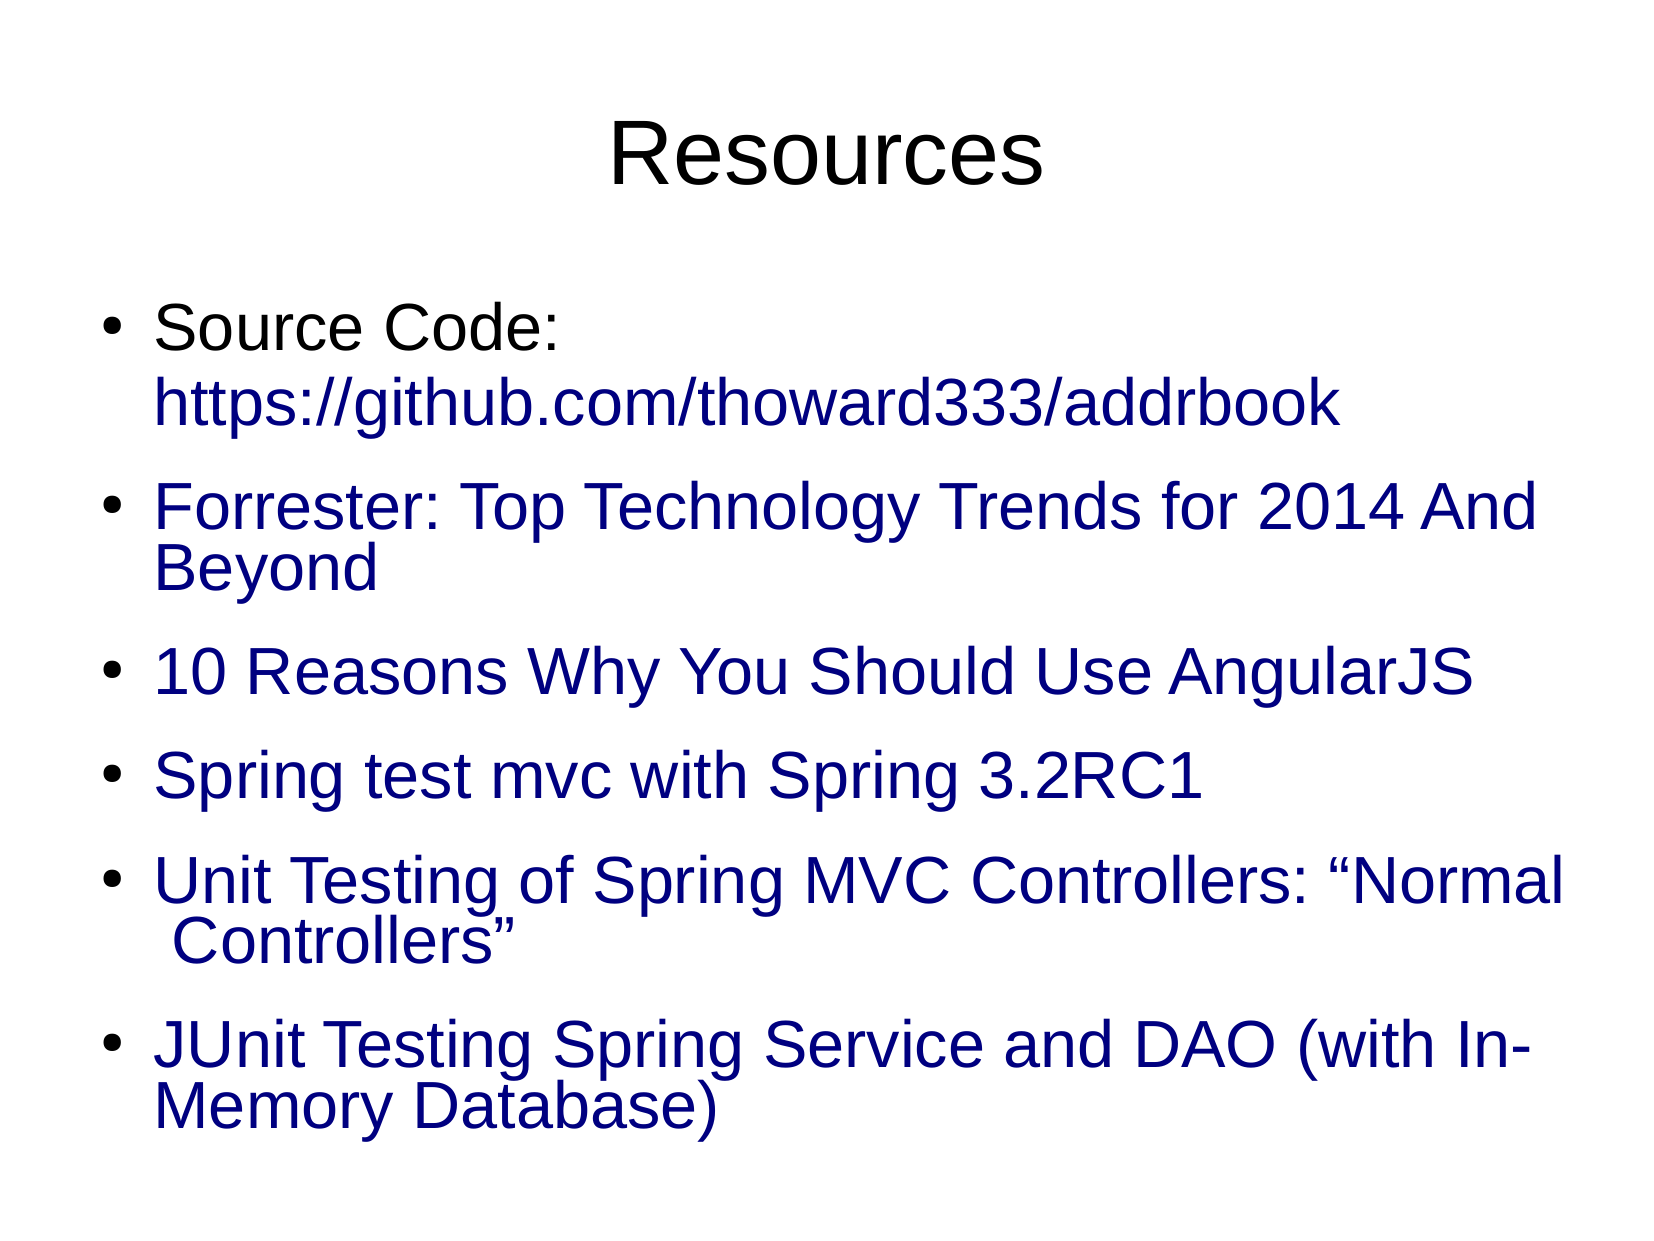

# Resources
Source Code: https://github.com/thoward333/addrbook
Forrester: Top Technology Trends for 2014 And Beyond
10 Reasons Why You Should Use AngularJS
Spring test mvc with Spring 3.2RC1
Unit Testing of Spring MVC Controllers: “Normal Controllers”
JUnit Testing Spring Service and DAO (with In-Memory Database)